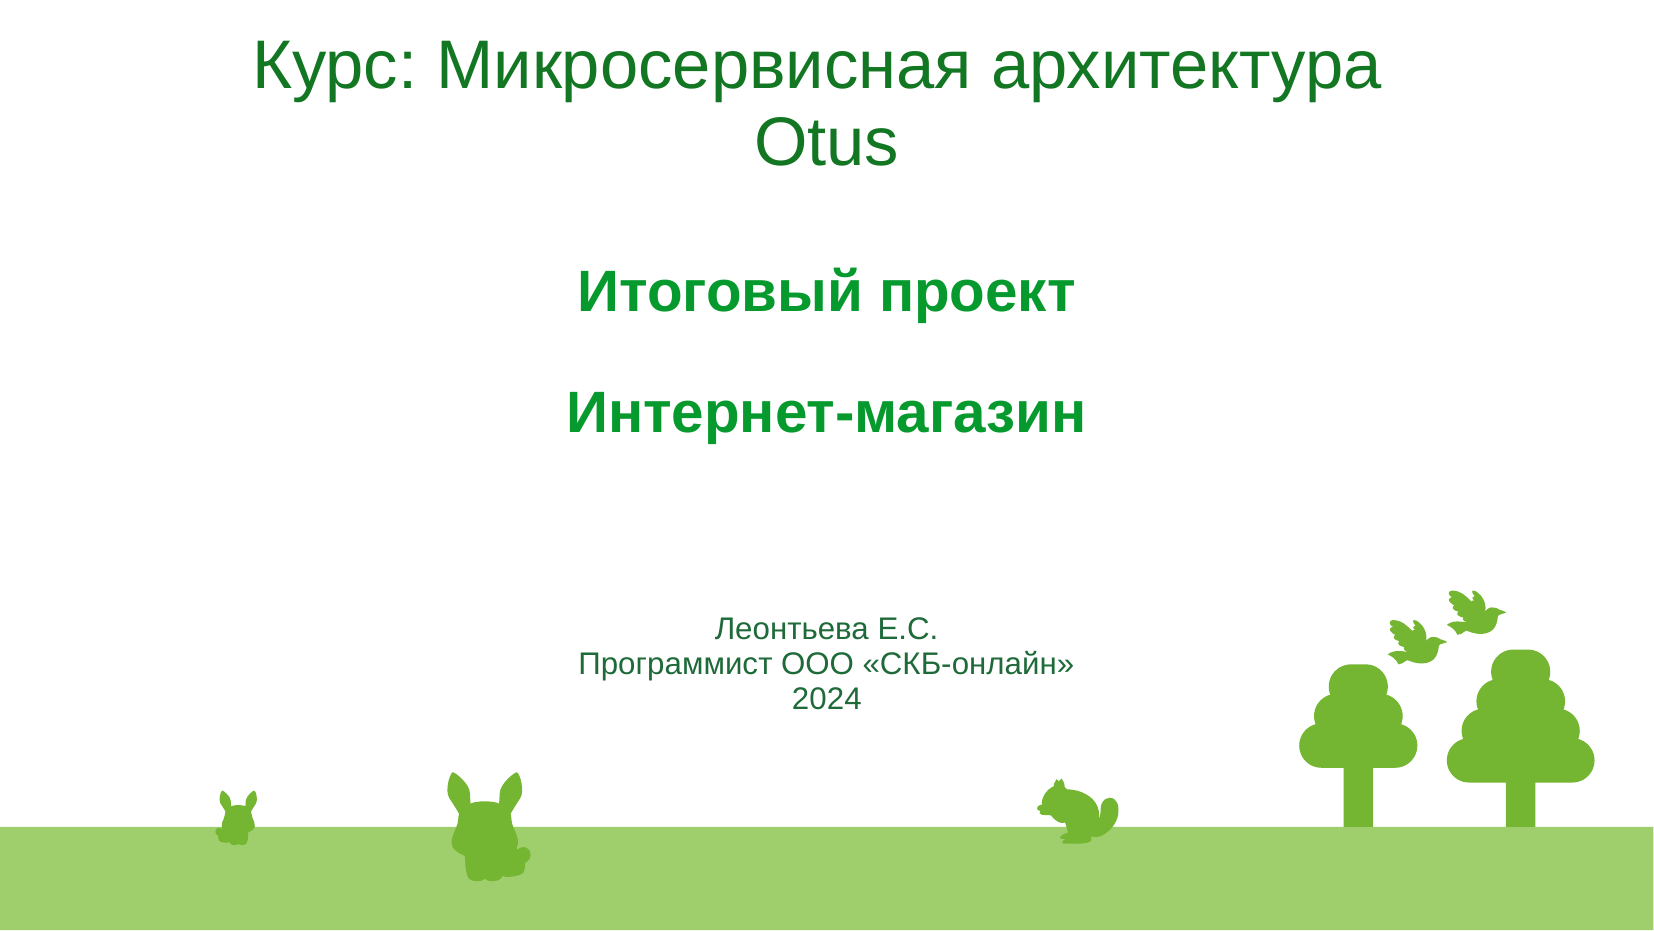

# Курс: Микросервисная архитектура Otus
Итоговый проект
Интернет-магазин
Леонтьева Е.С.
Программист OOO «СКБ-онлайн»
2024